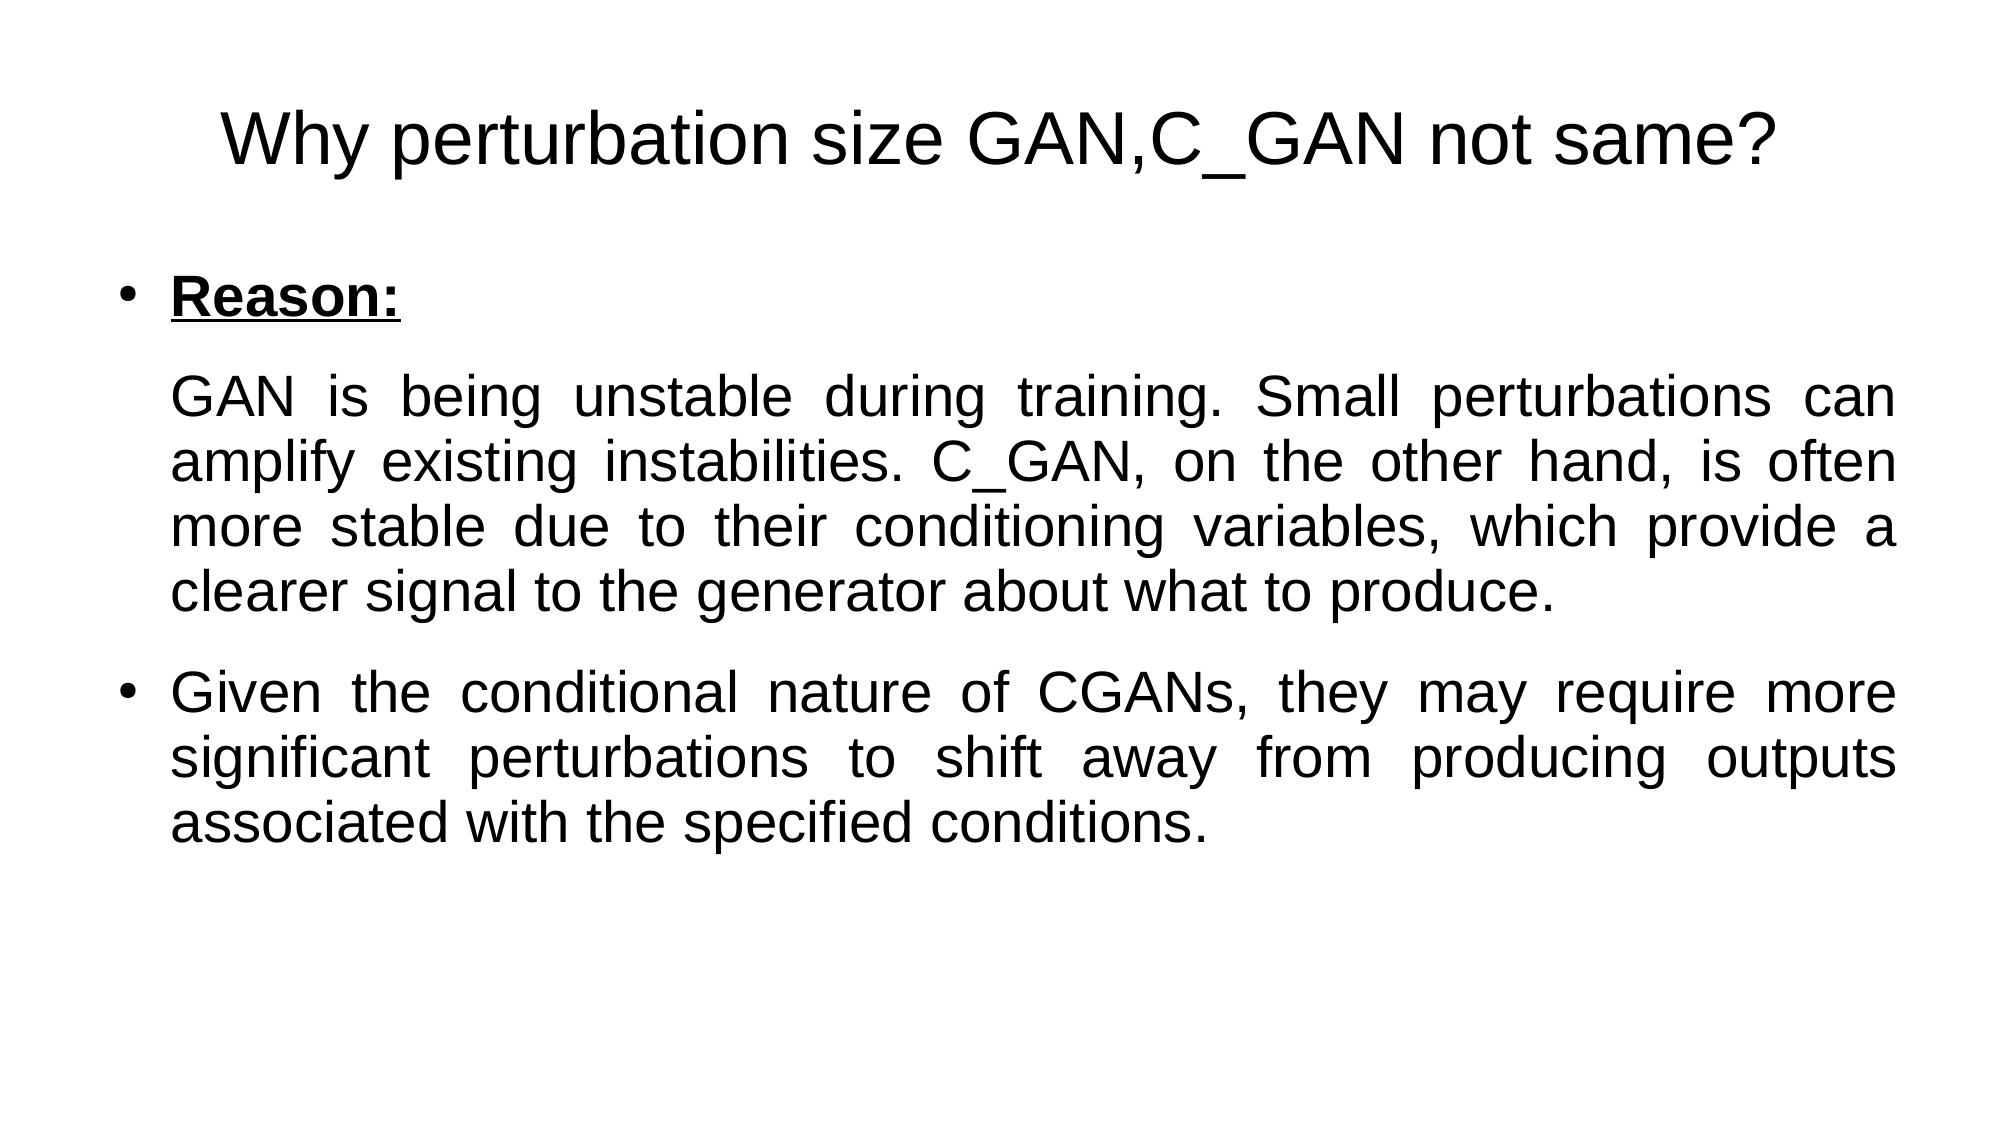

# Why perturbation size GAN,C_GAN not same?
Reason:
GAN is being unstable during training. Small perturbations can amplify existing instabilities. C_GAN, on the other hand, is often more stable due to their conditioning variables, which provide a clearer signal to the generator about what to produce.
Given the conditional nature of CGANs, they may require more significant perturbations to shift away from producing outputs associated with the specified conditions.